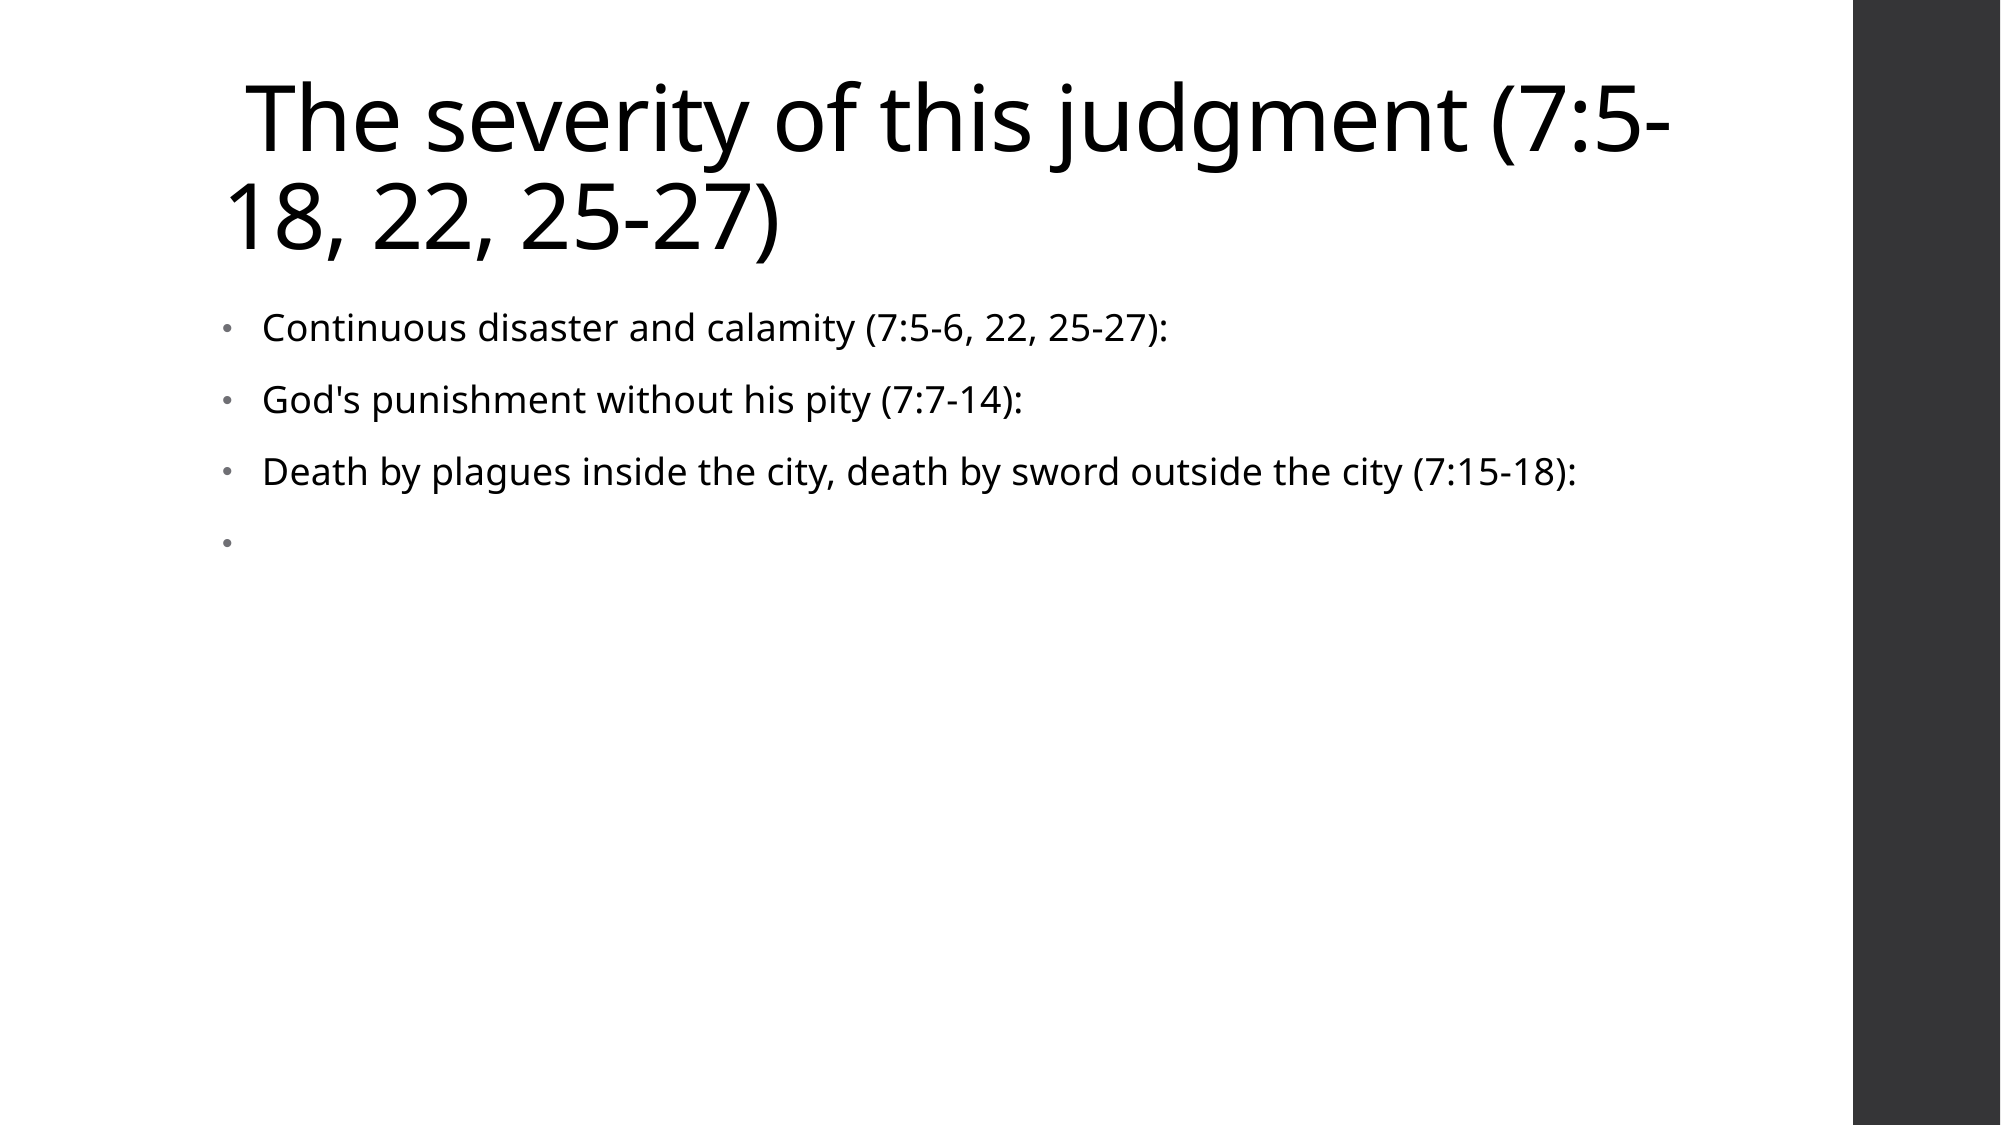

# The severity of this judgment (7:5-18, 22, 25-27)
 Continuous disaster and calamity (7:5-6, 22, 25-27):
 God's punishment without his pity (7:7-14):
 Death by plagues inside the city, death by sword outside the city (7:15-18):